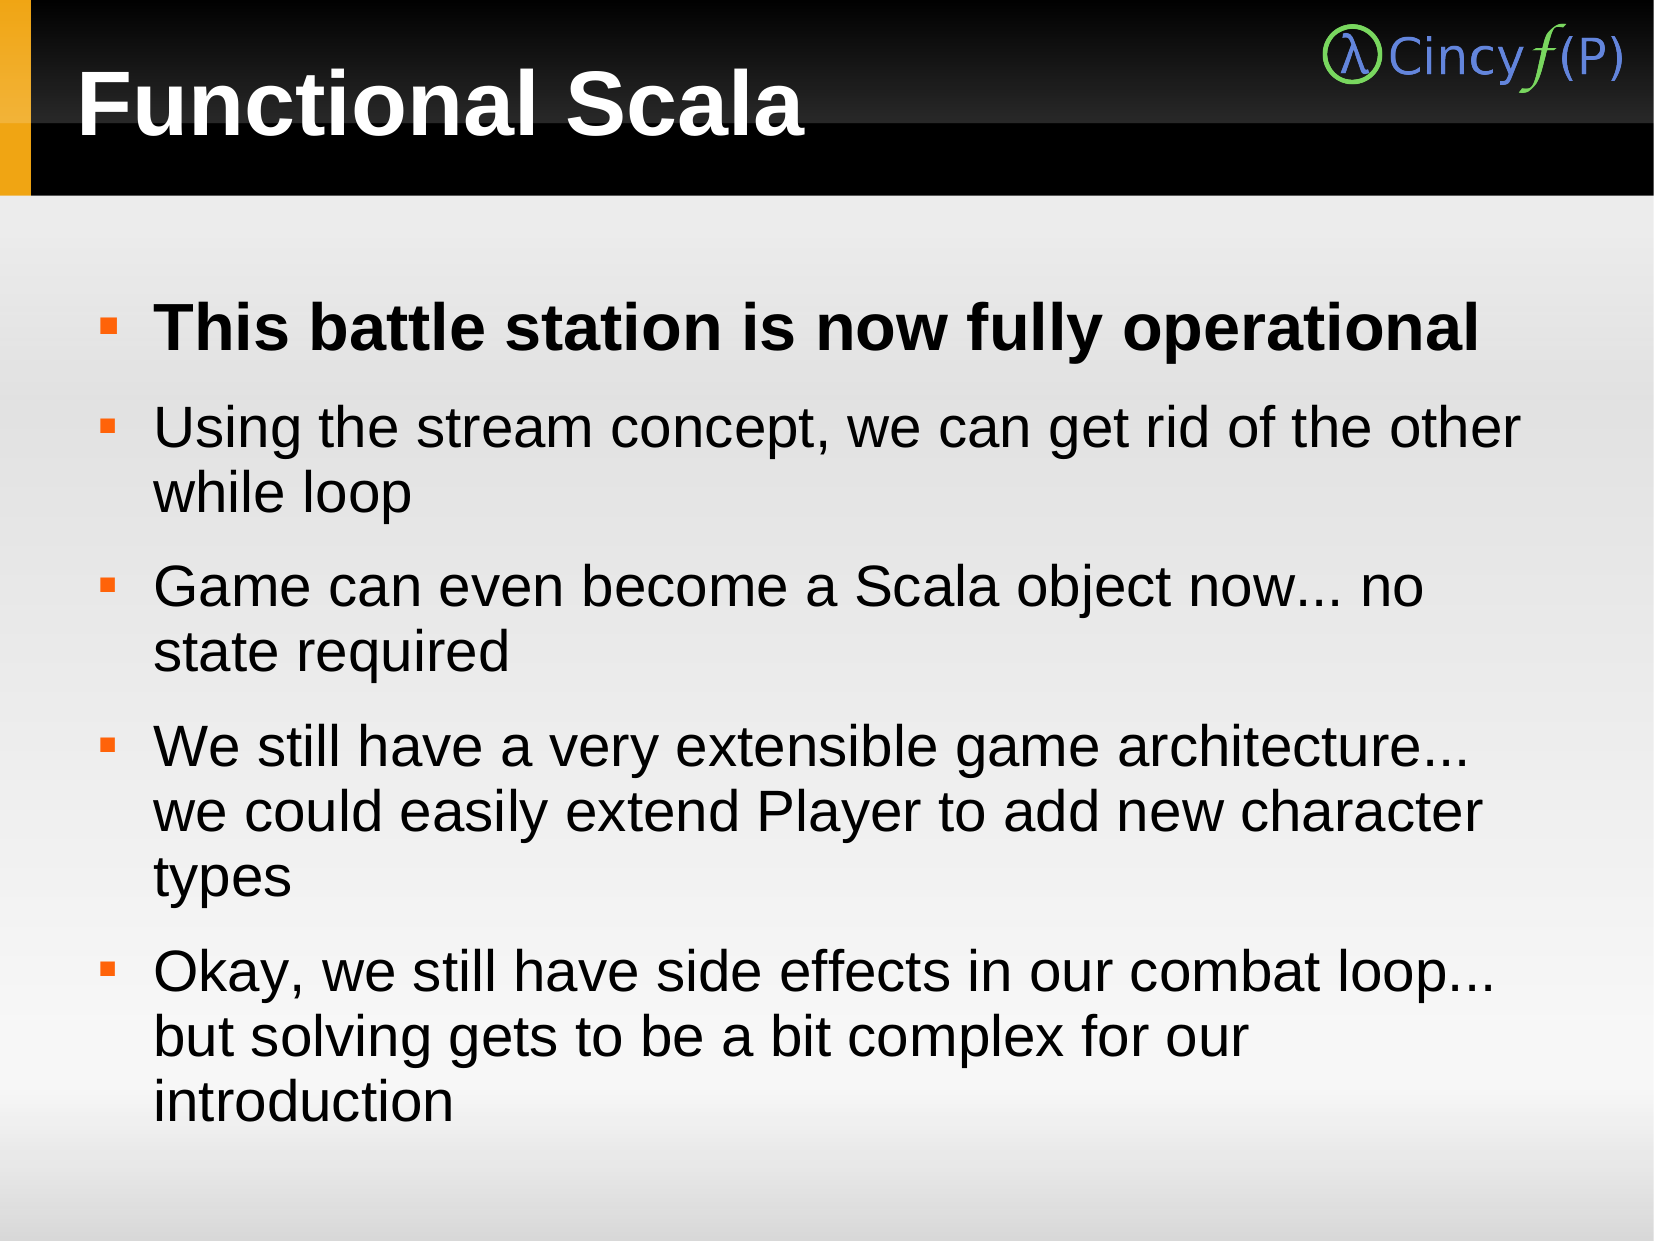

# Functional Scala
This battle station is now fully operational
Using the stream concept, we can get rid of the other while loop
Game can even become a Scala object now... no state required
We still have a very extensible game architecture... we could easily extend Player to add new character types
Okay, we still have side effects in our combat loop... but solving gets to be a bit complex for our introduction